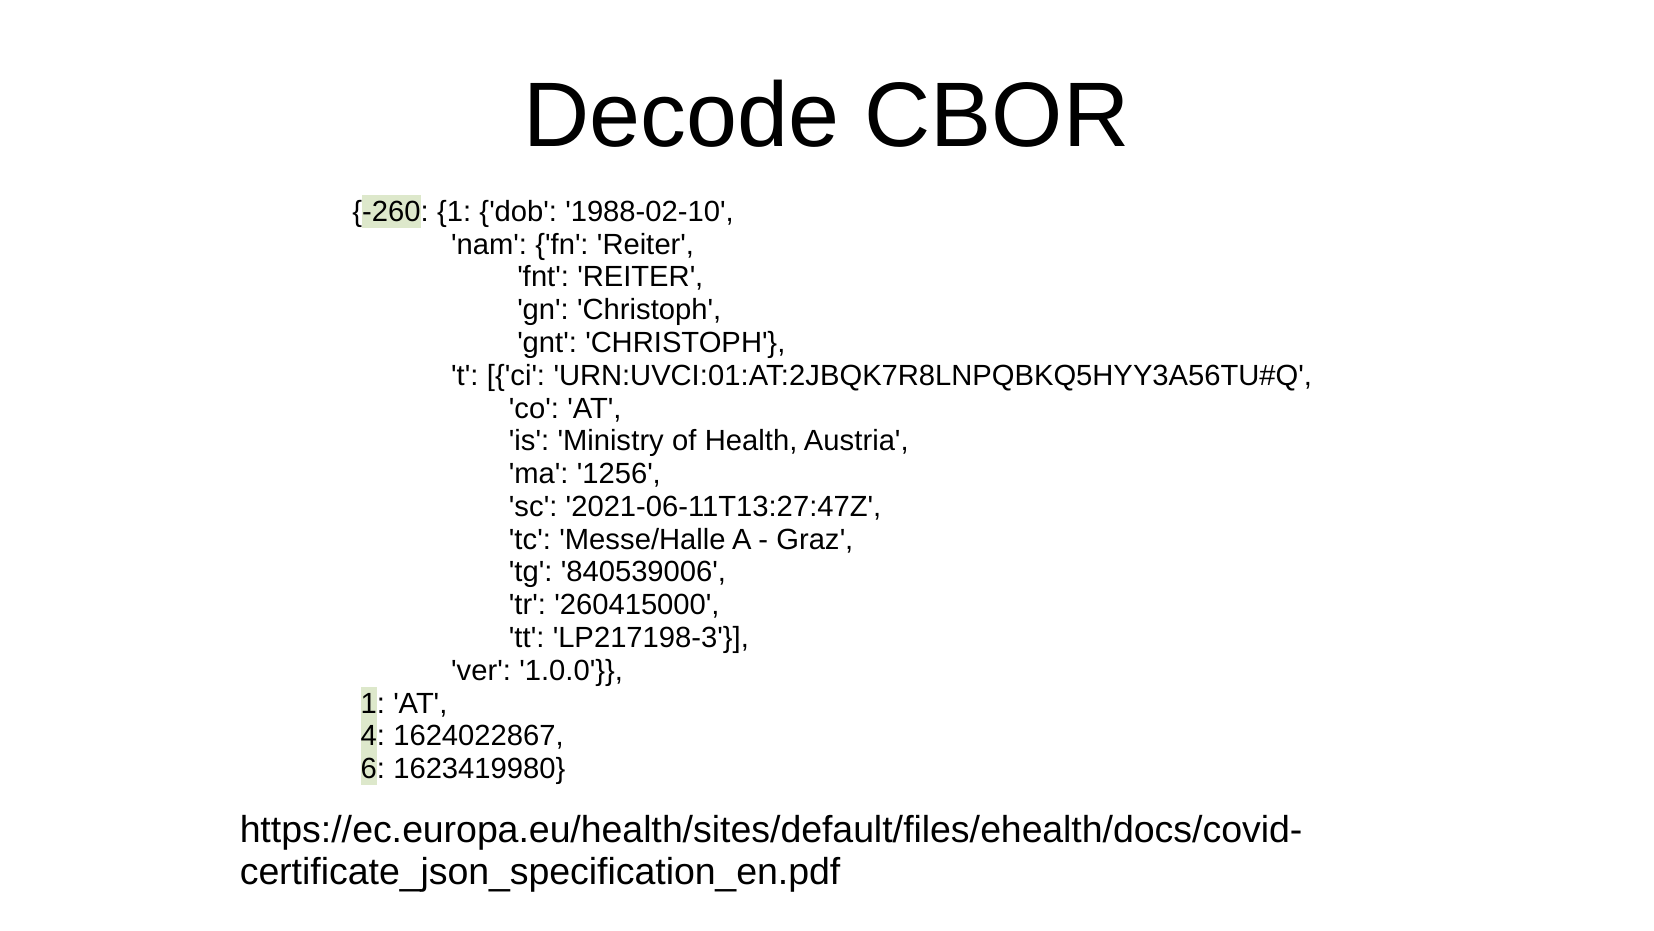

# Decode CBOR
{-260: {1: {'dob': '1988-02-10',
 'nam': {'fn': 'Reiter',
 'fnt': 'REITER',
 'gn': 'Christoph',
 'gnt': 'CHRISTOPH'},
 't': [{'ci': 'URN:UVCI:01:AT:2JBQK7R8LNPQBKQ5HYY3A56TU#Q',
 'co': 'AT',
 'is': 'Ministry of Health, Austria',
 'ma': '1256',
 'sc': '2021-06-11T13:27:47Z',
 'tc': 'Messe/Halle A - Graz',
 'tg': '840539006',
 'tr': '260415000',
 'tt': 'LP217198-3'}],
 'ver': '1.0.0'}},
 1: 'AT',
 4: 1624022867,
 6: 1623419980}
https://ec.europa.eu/health/sites/default/files/ehealth/docs/covid-certificate_json_specification_en.pdf